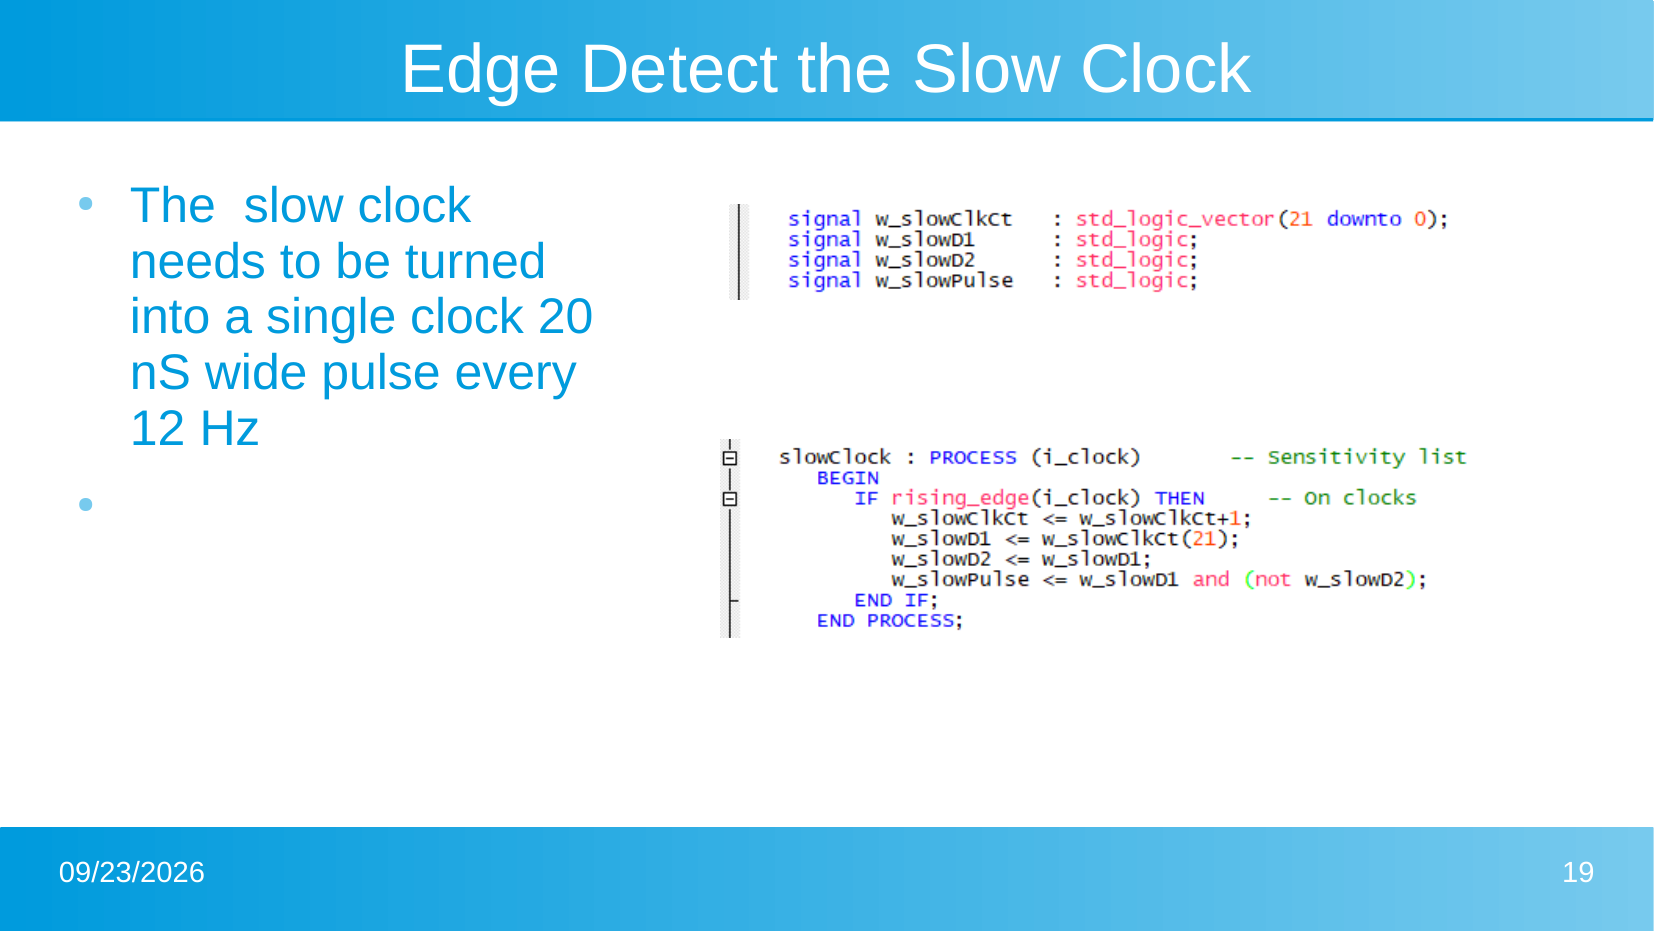

# Edge Detect the Slow Clock
The slow clock needs to be turned into a single clock 20 nS wide pulse every 12 Hz
19